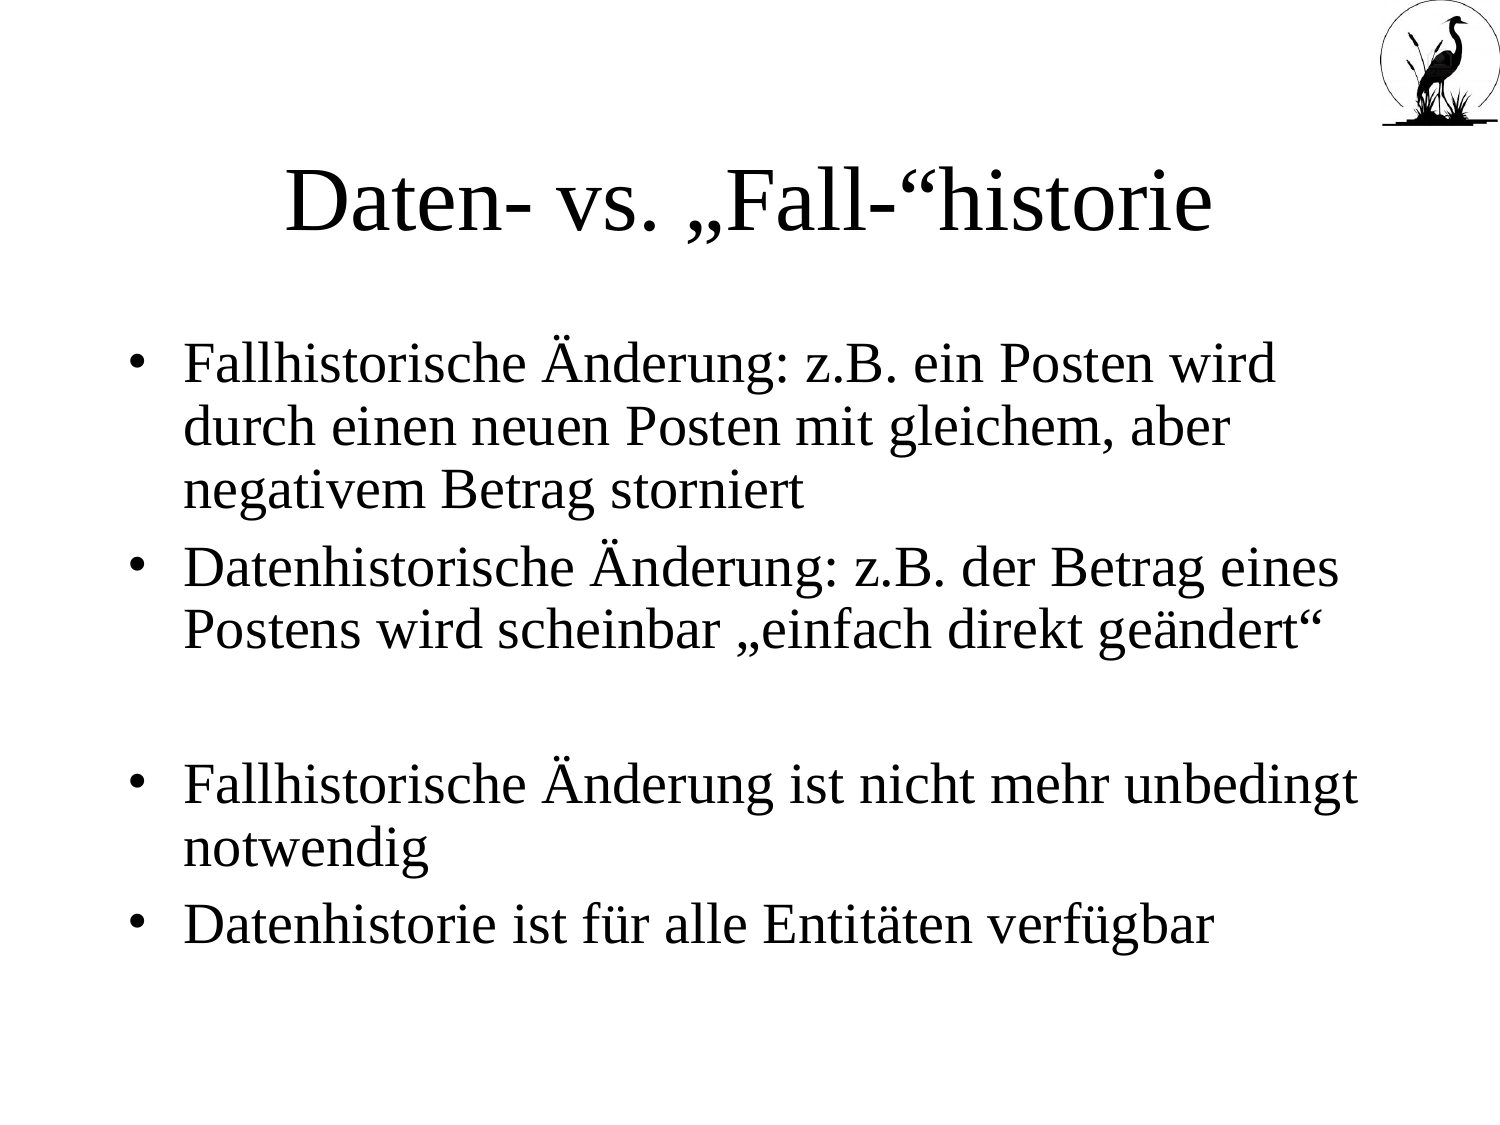

# Daten- vs. „Fall-“historie
Fallhistorische Änderung: z.B. ein Posten wird durch einen neuen Posten mit gleichem, aber negativem Betrag storniert
Datenhistorische Änderung: z.B. der Betrag eines Postens wird scheinbar „einfach direkt geändert“
Fallhistorische Änderung ist nicht mehr unbedingt notwendig
Datenhistorie ist für alle Entitäten verfügbar